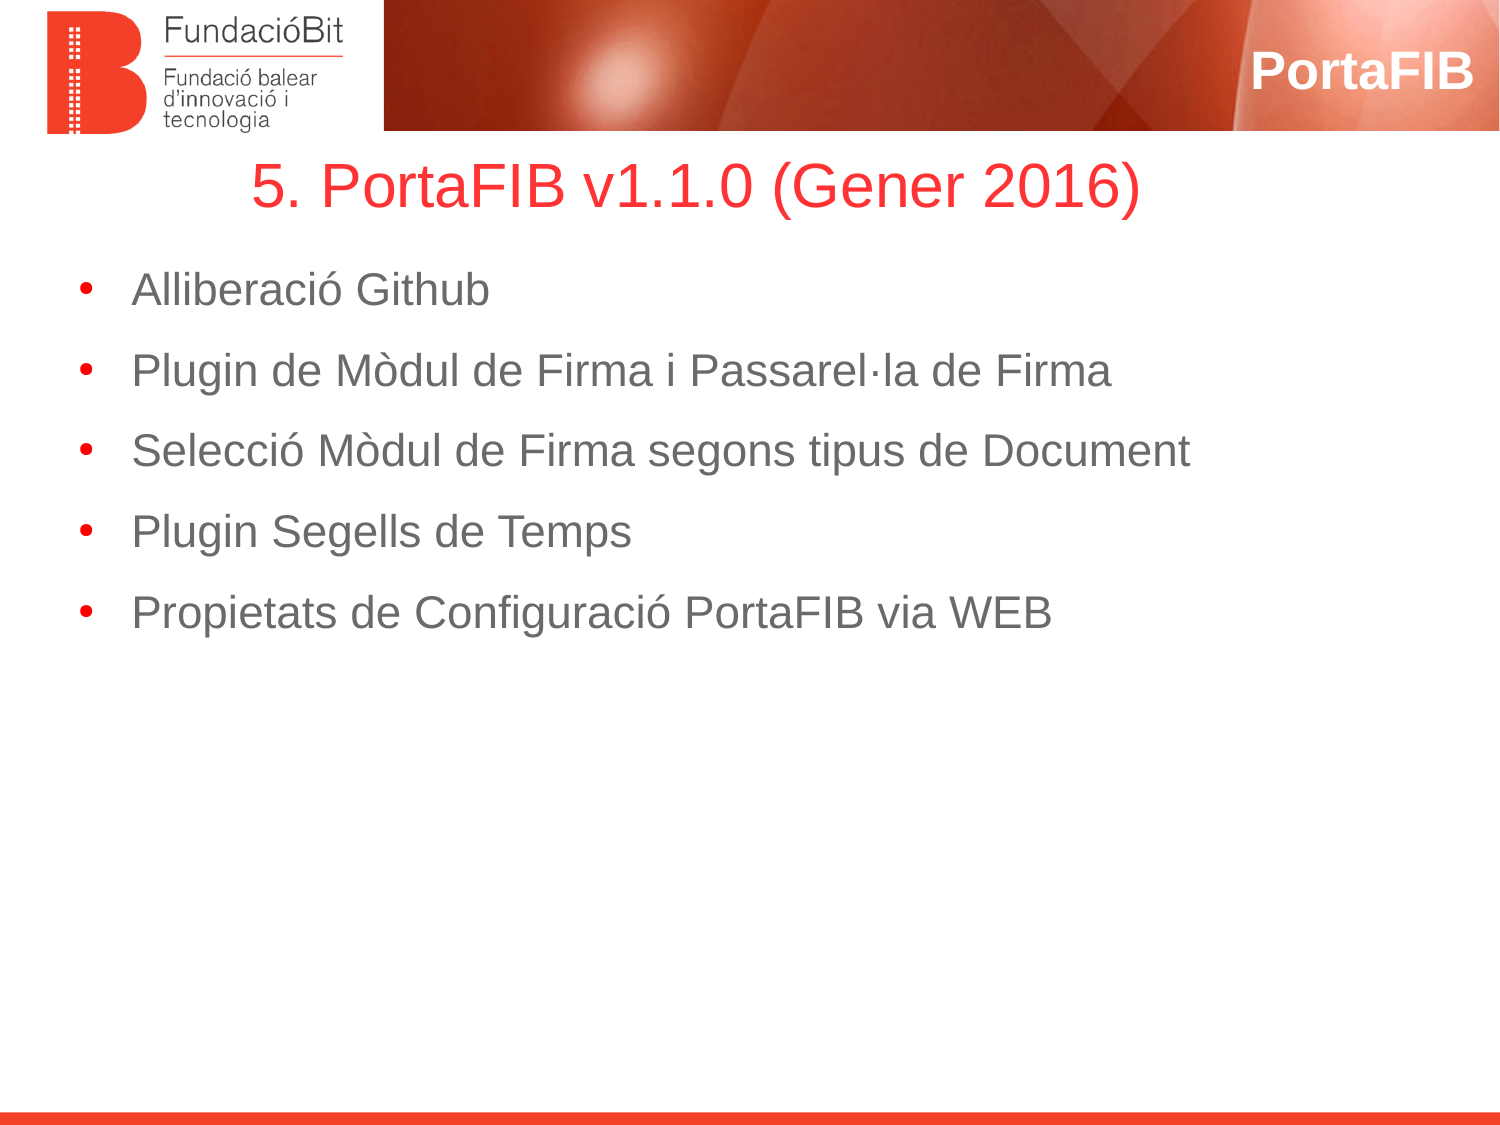

# PortaFIB
 5. PortaFIB v1.1.0 (Gener 2016)
Alliberació Github
Plugin de Mòdul de Firma i Passarel·la de Firma
Selecció Mòdul de Firma segons tipus de Document
Plugin Segells de Temps
Propietats de Configuració PortaFIB via WEB